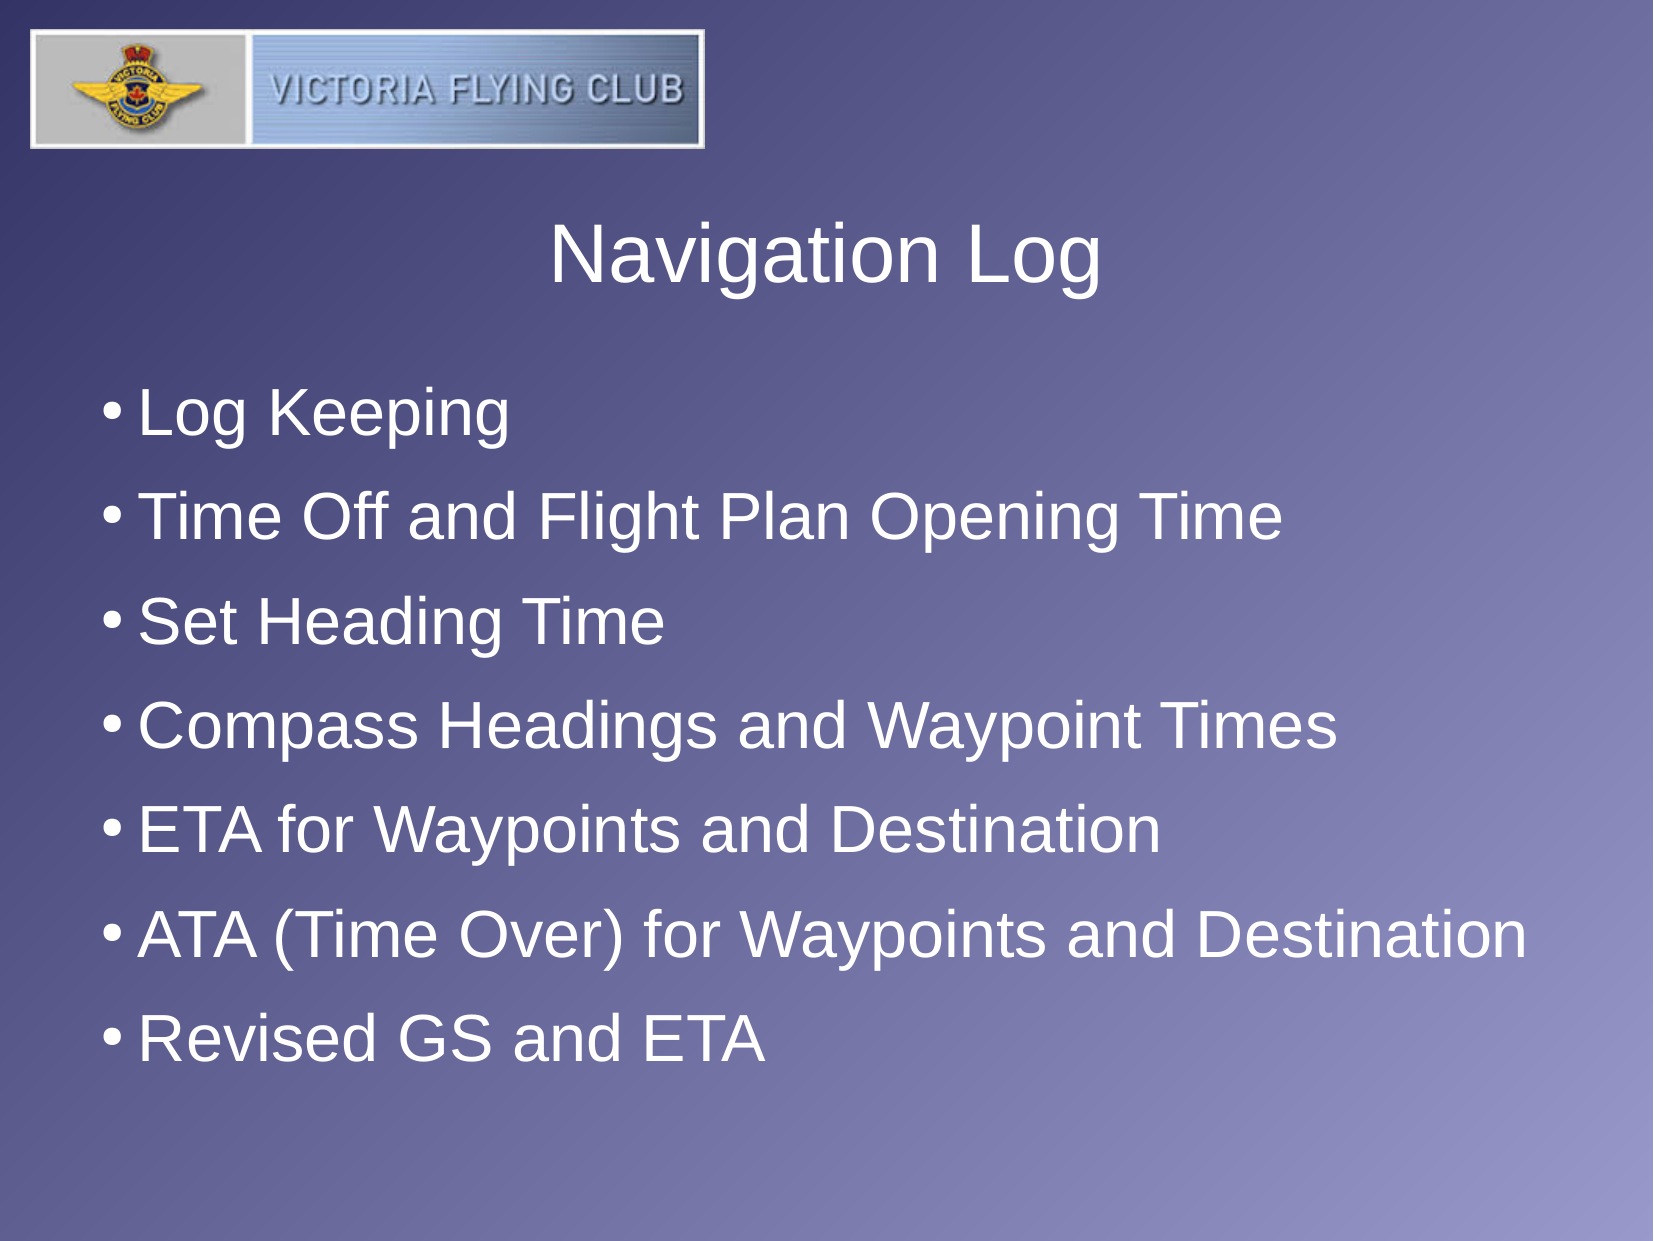

# Navigation Log
Log Keeping
Time Off and Flight Plan Opening Time
Set Heading Time
Compass Headings and Waypoint Times
ETA for Waypoints and Destination
ATA (Time Over) for Waypoints and Destination
Revised GS and ETA